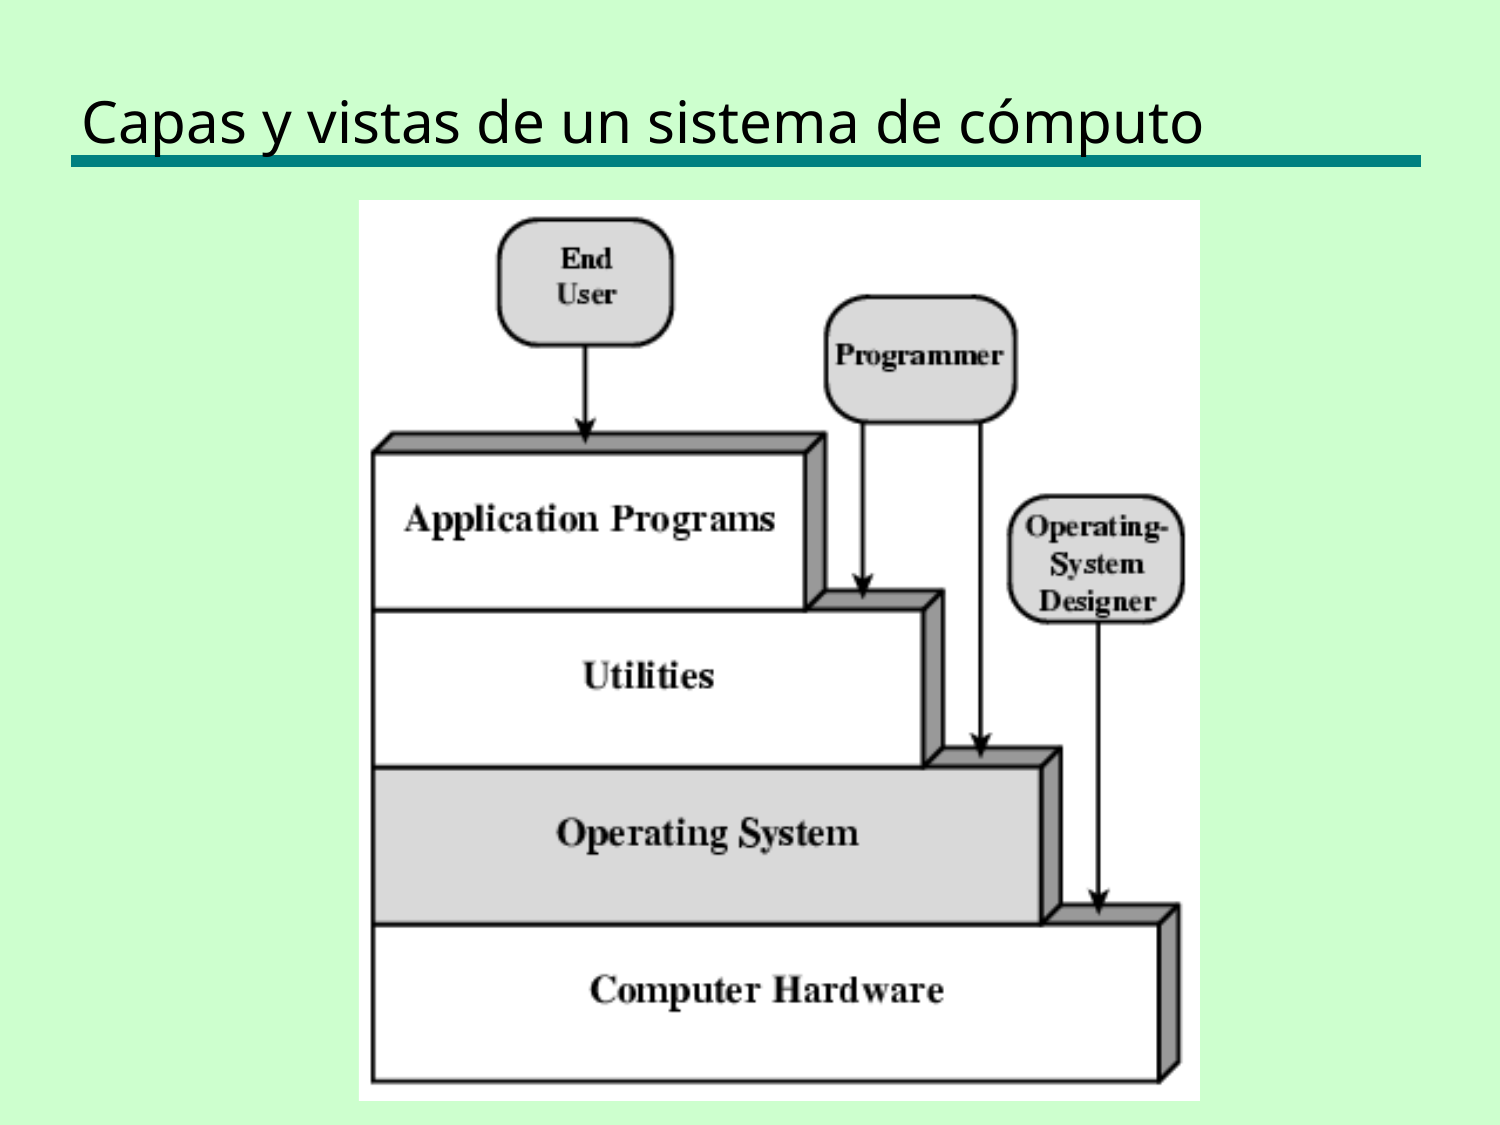

# Capas y vistas de un sistema de cómputo